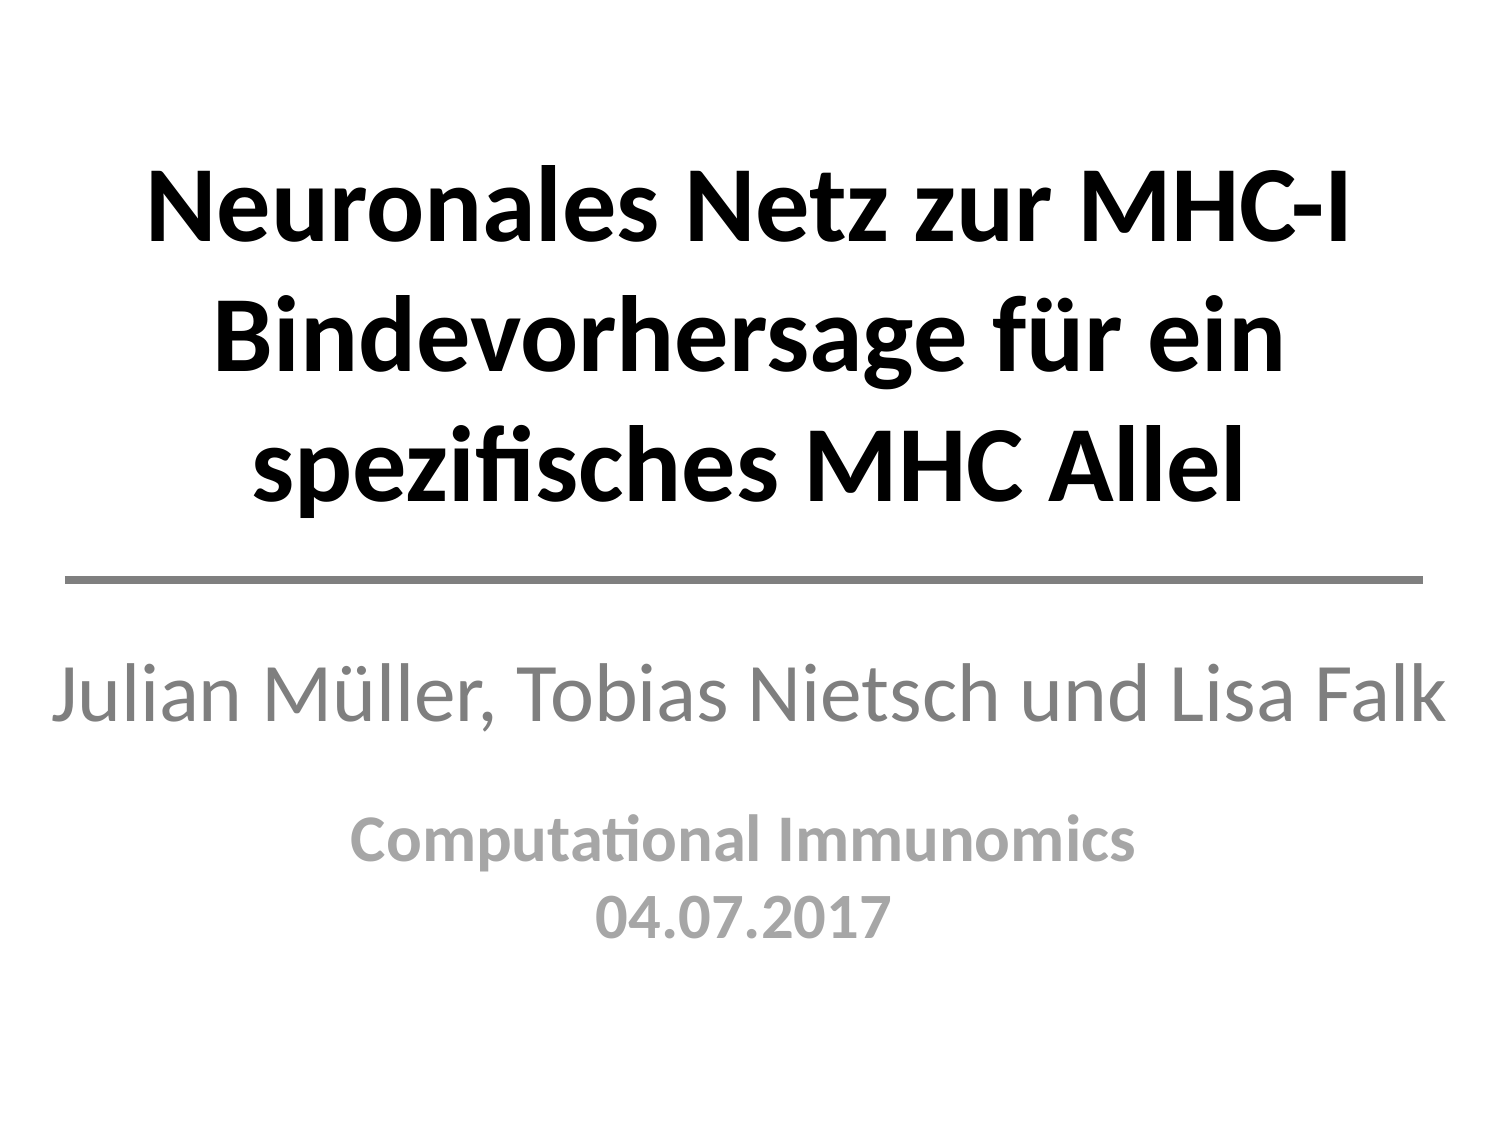

# Neuronales Netz zur MHC-I Bindevorhersage für ein spezifisches MHC Allel Julian Müller, Tobias Nietsch und Lisa Falk
Computational Immunomics
04.07.2017